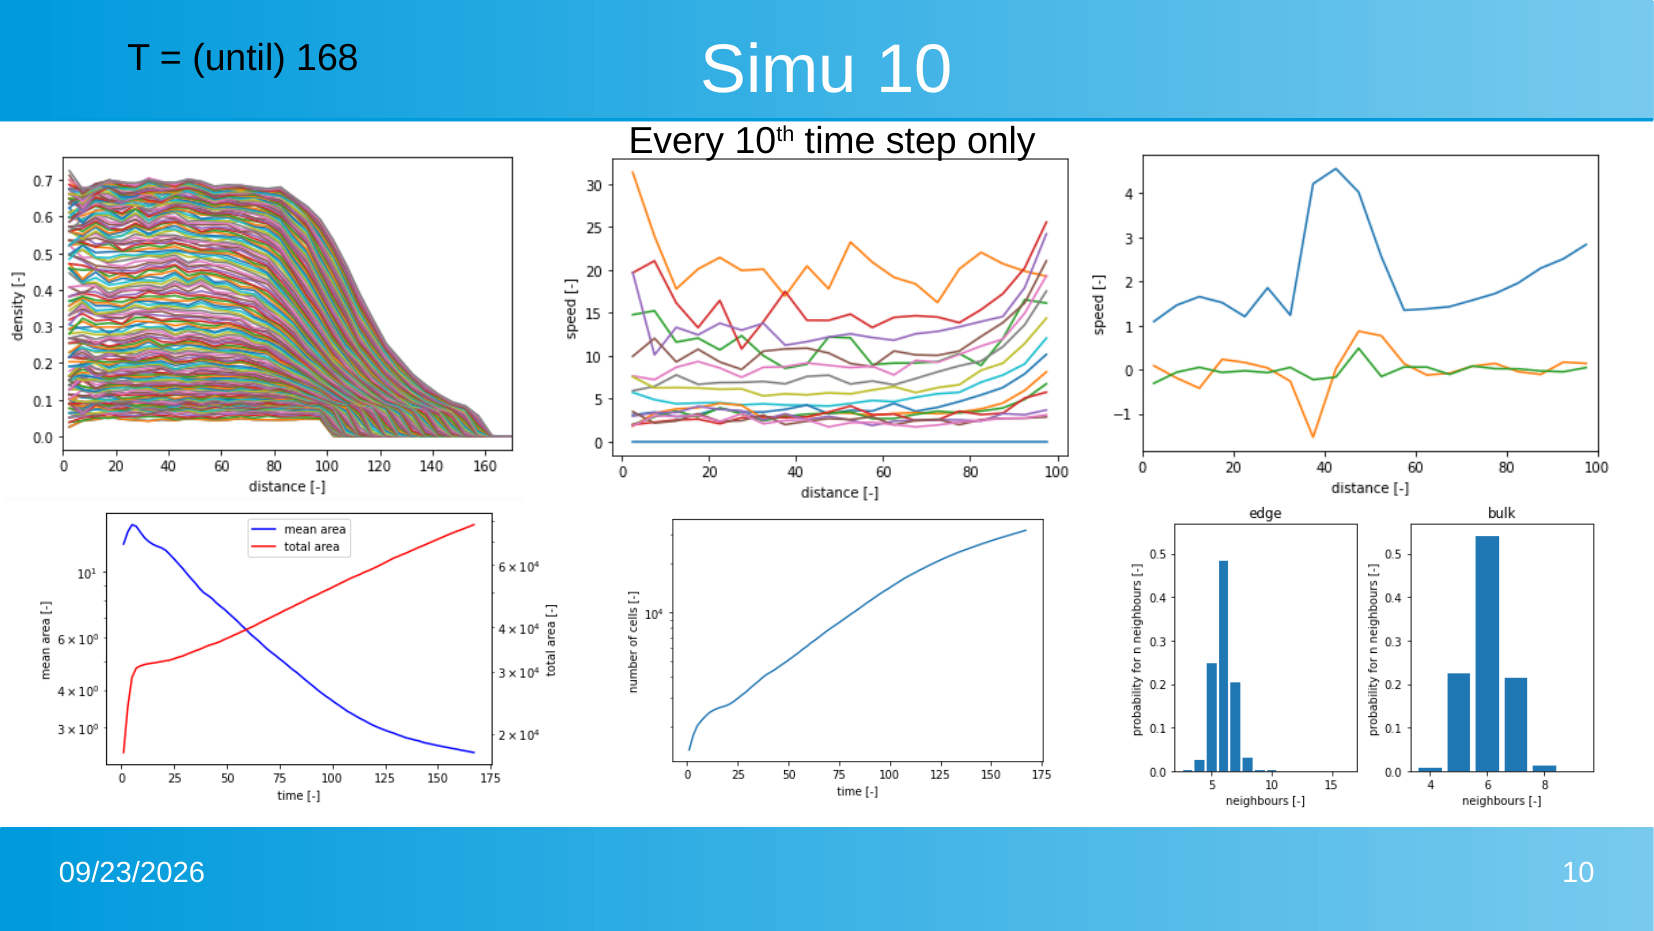

# Simu 10
T = (until) 168
Every 10th time step only
10